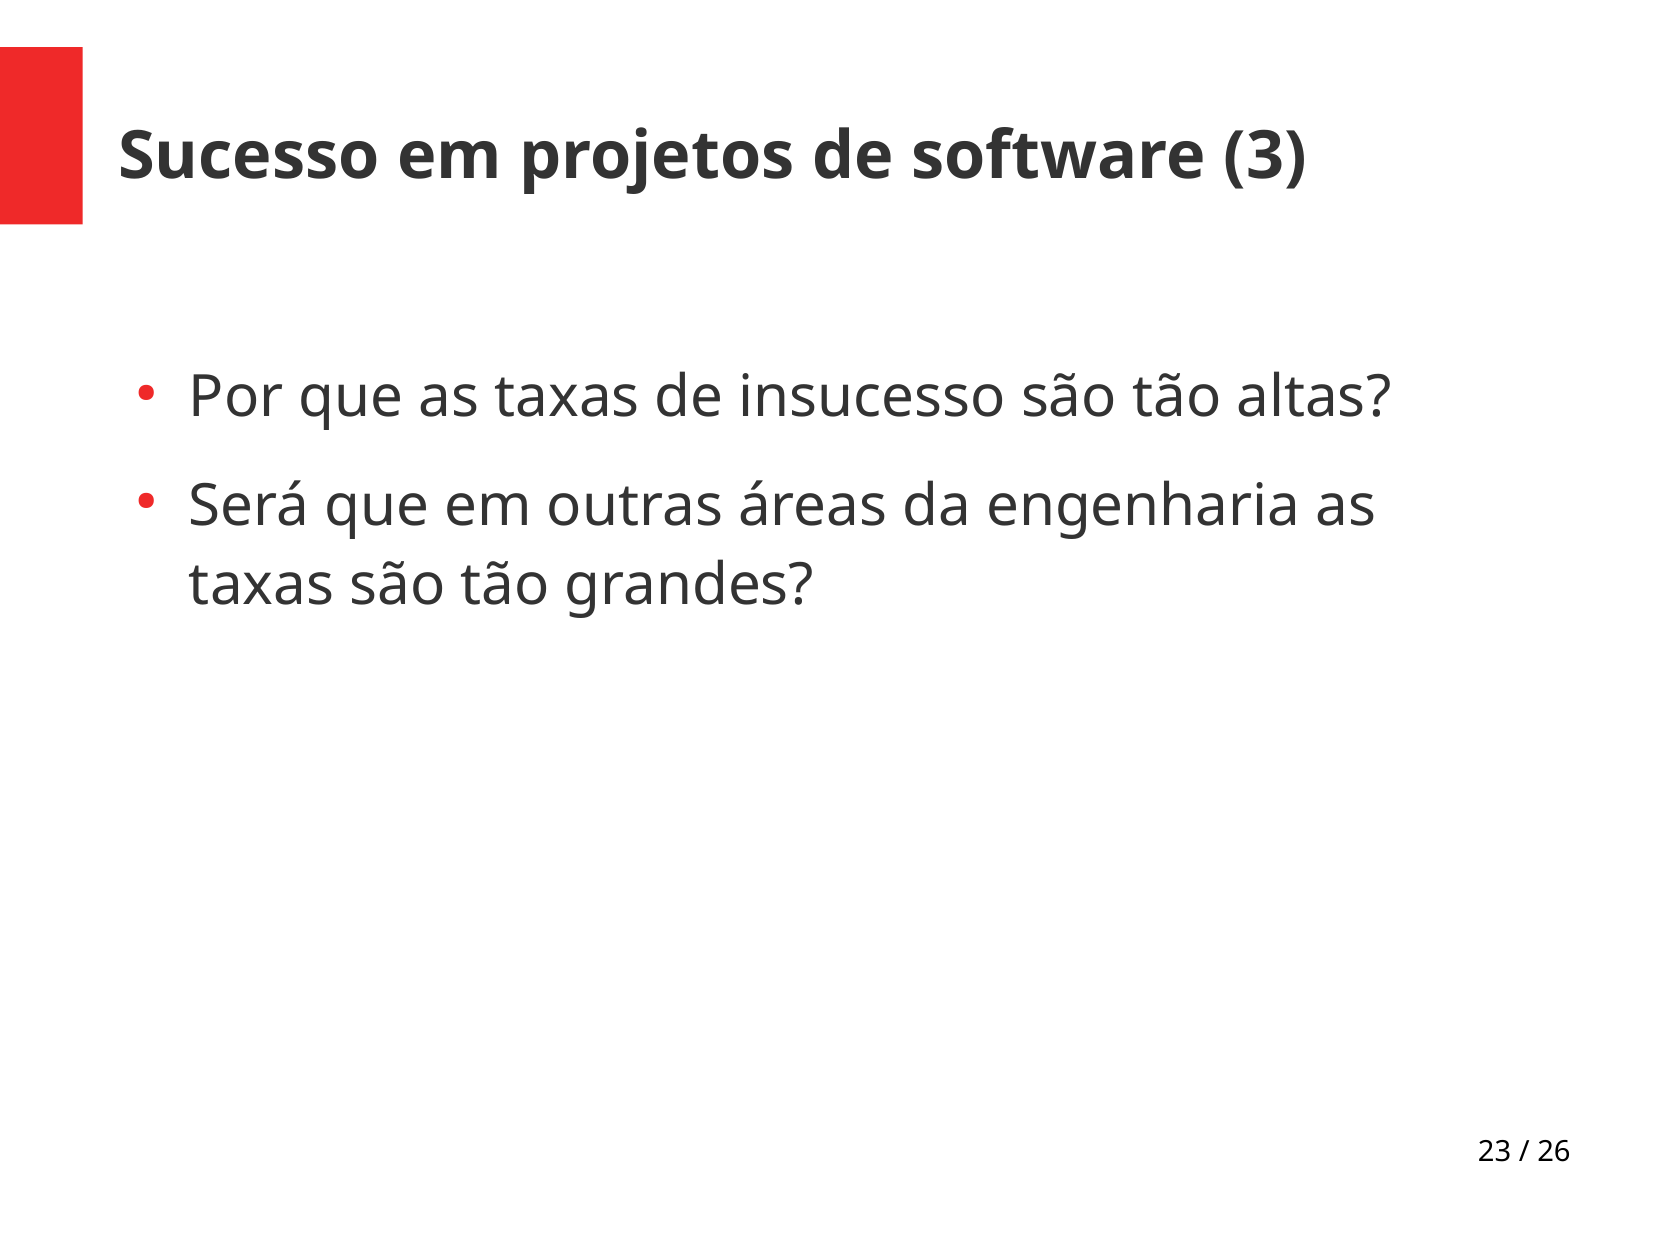

# Sucesso em projetos de software (3)
Por que as taxas de insucesso são tão altas?
Será que em outras áreas da engenharia as taxas são tão grandes?
23